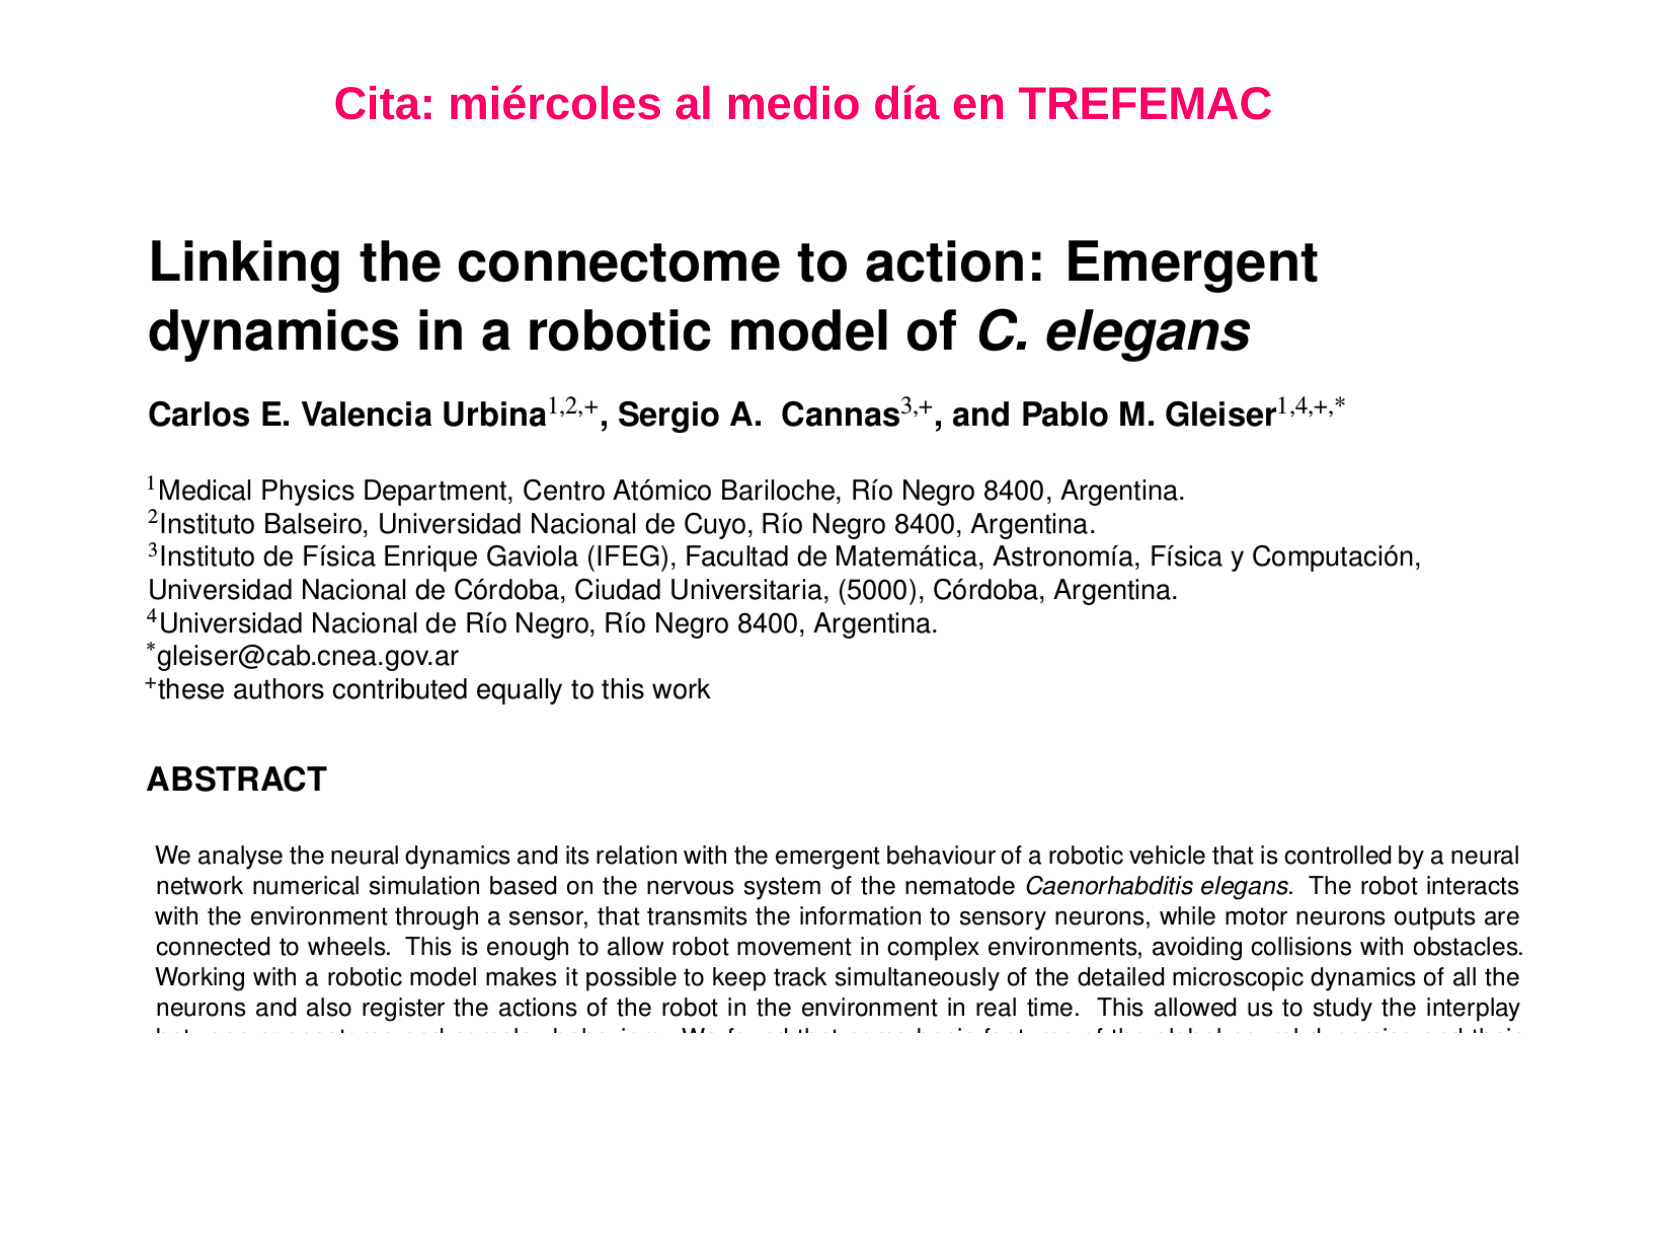

Cita: miércoles al medio día en TREFEMAC
#